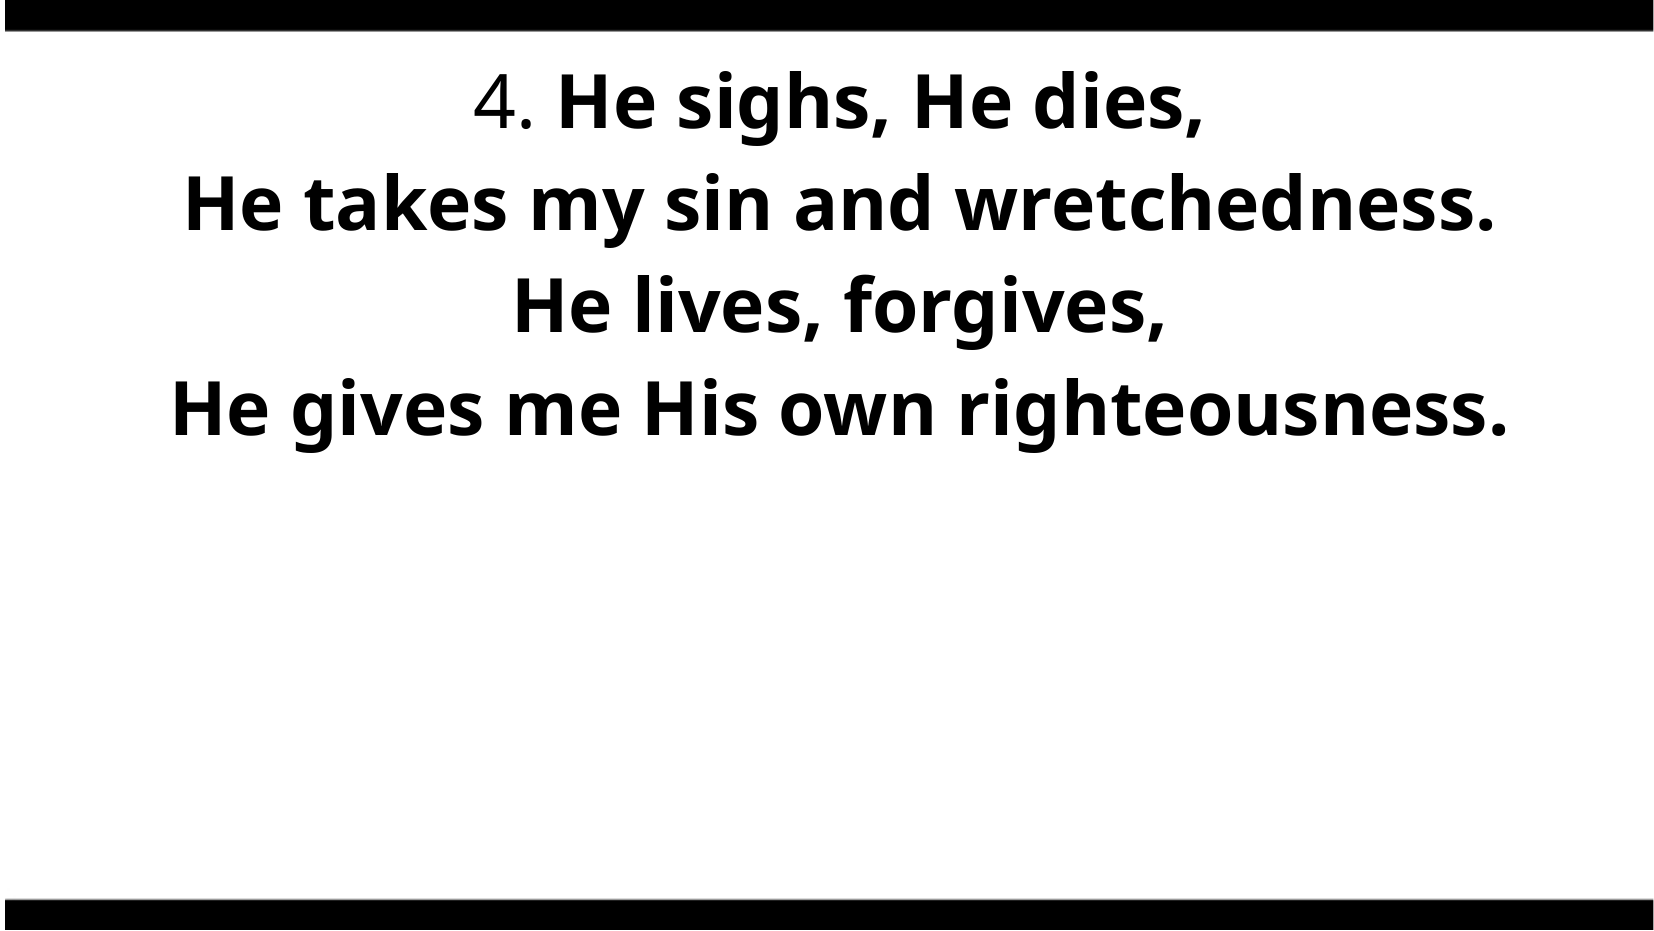

4. He sighs, He dies,
He takes my sin and wretchedness.
He lives, forgives,
He gives me His own righteousness.